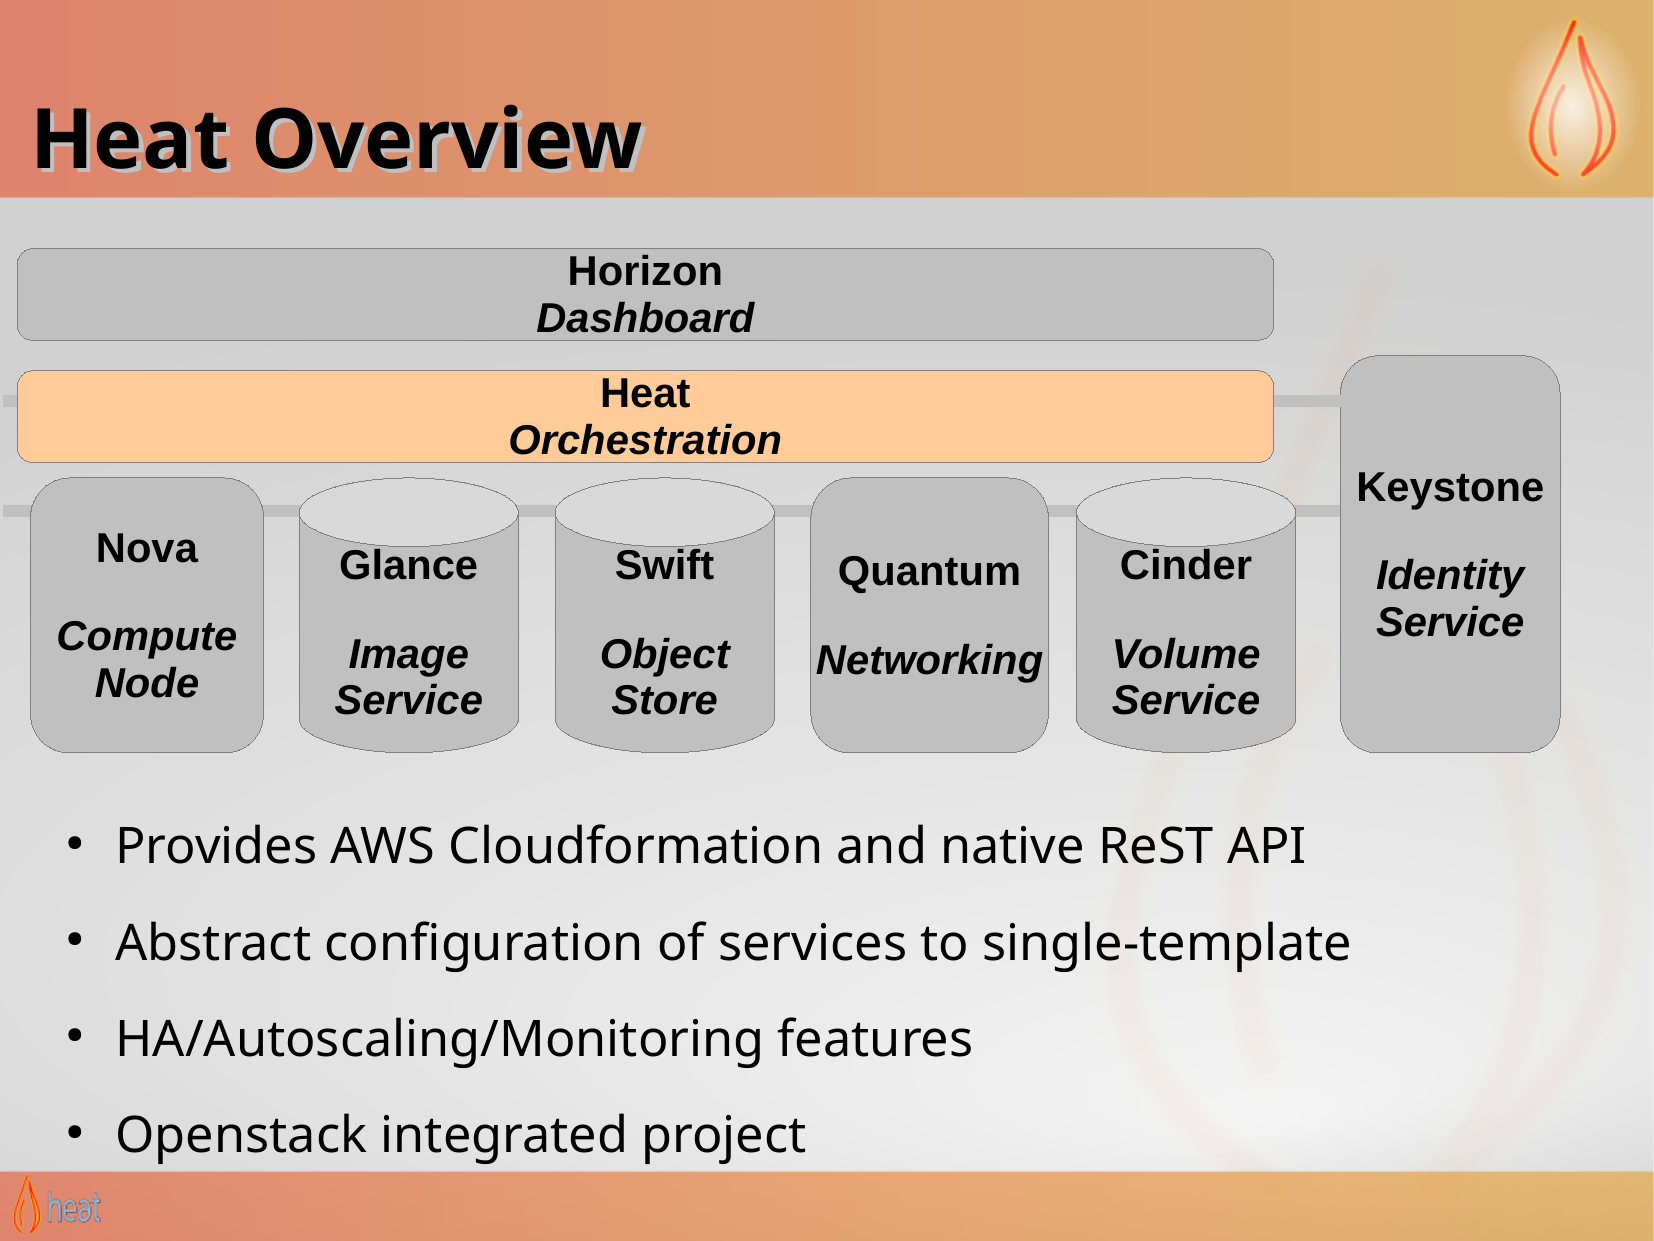

# Heat Overview
Horizon
Dashboard
Keystone
Identity
Service
Heat
Orchestration
Nova
Compute
Node
Glance
Image
Service
Swift
Object
Store
Quantum
Networking
Cinder
Volume
Service
Provides AWS Cloudformation and native ReST API
Abstract configuration of services to single-template
HA/Autoscaling/Monitoring features
Openstack integrated project